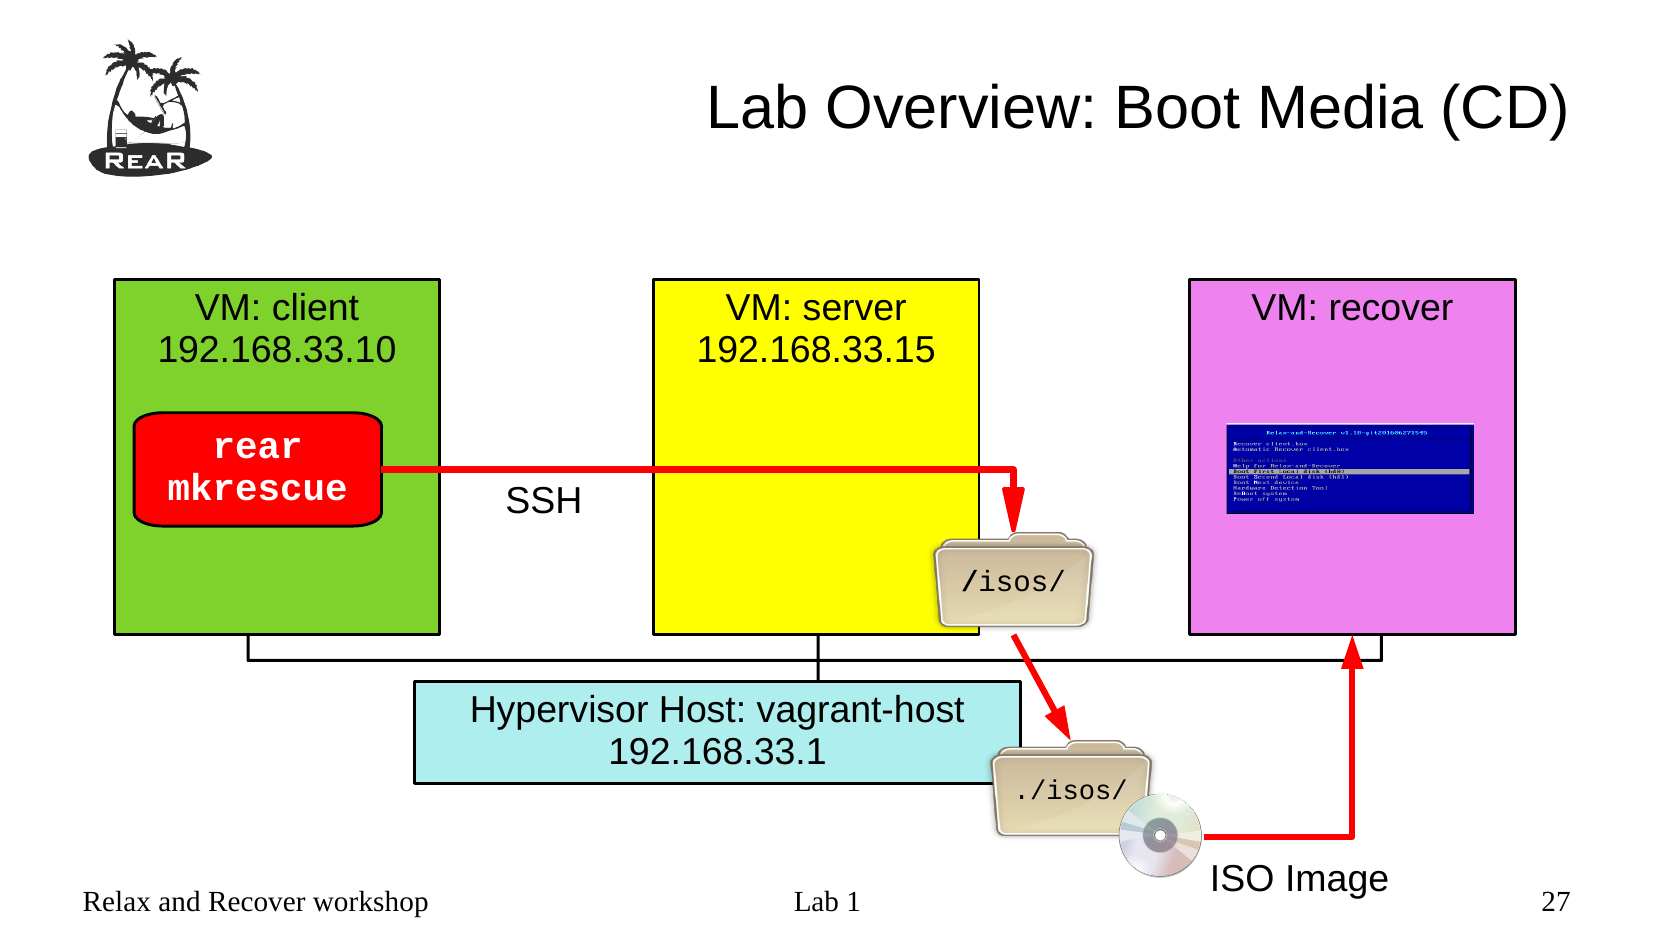

# Lab Overview: Boot Media (CD)
VM: client
192.168.33.10
VM: server
192.168.33.15
VM: recover
rear mkrescue
/isos/
Hypervisor Host: vagrant-host
192.168.33.1
./isos/
ISO Image
Relax and Recover workshop
Lab 1
27